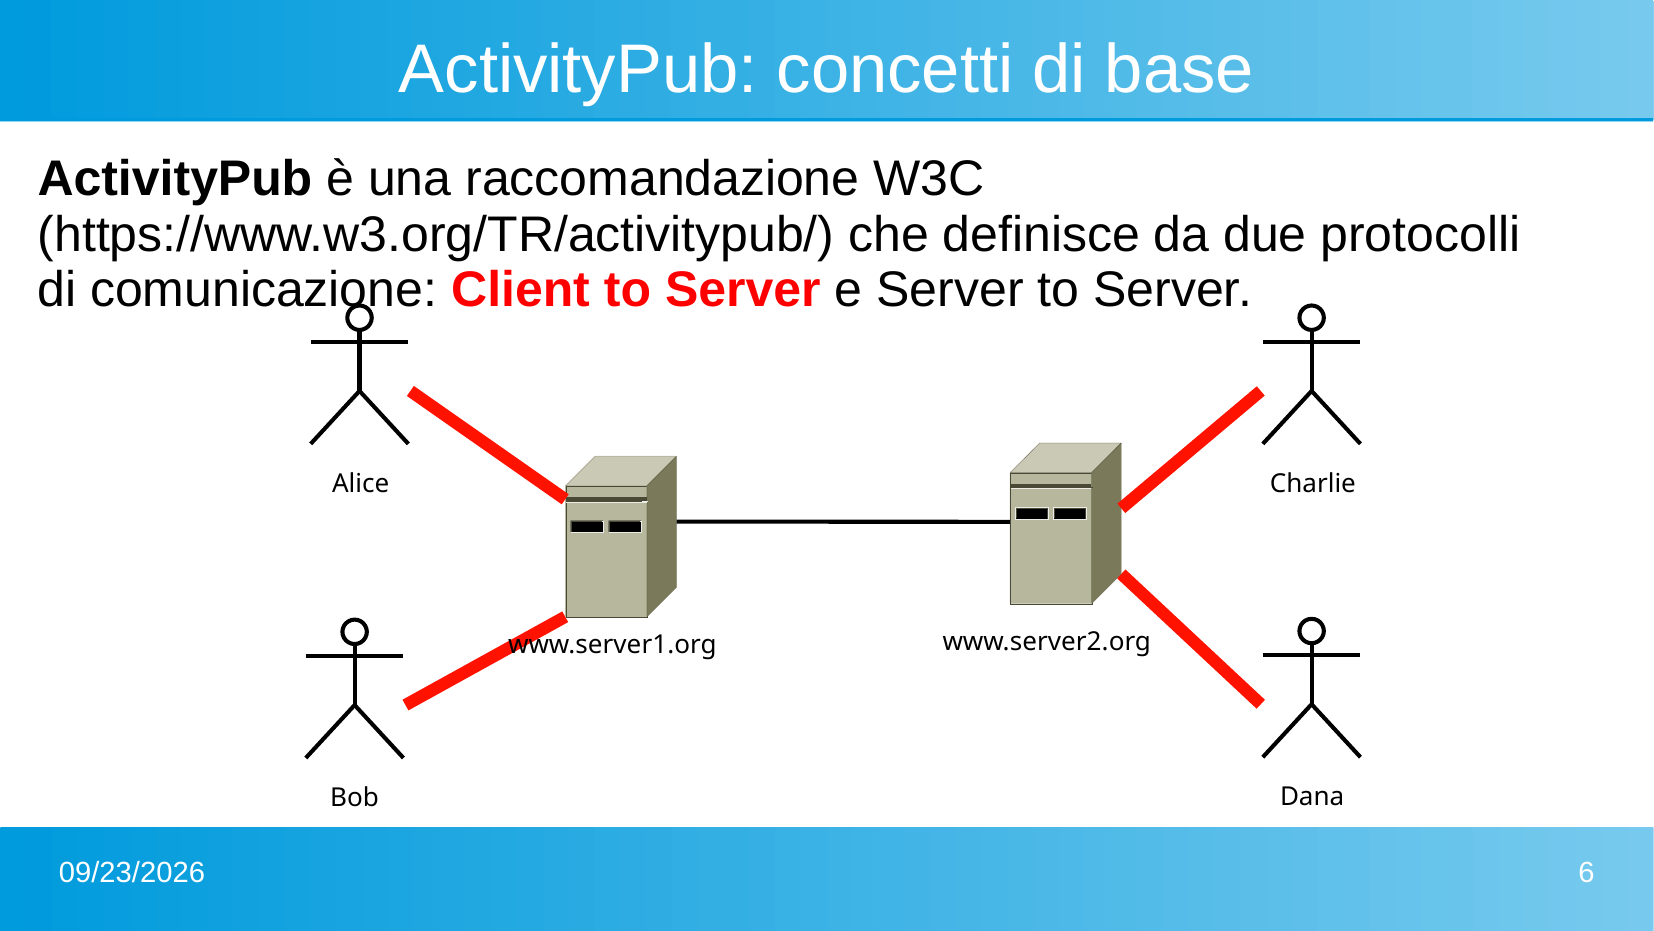

# ActivityPub: concetti di base
ActivityPub è una raccomandazione W3C (https://www.w3.org/TR/activitypub/) che definisce da due protocolli di comunicazione: Client to Server e Server to Server.
6